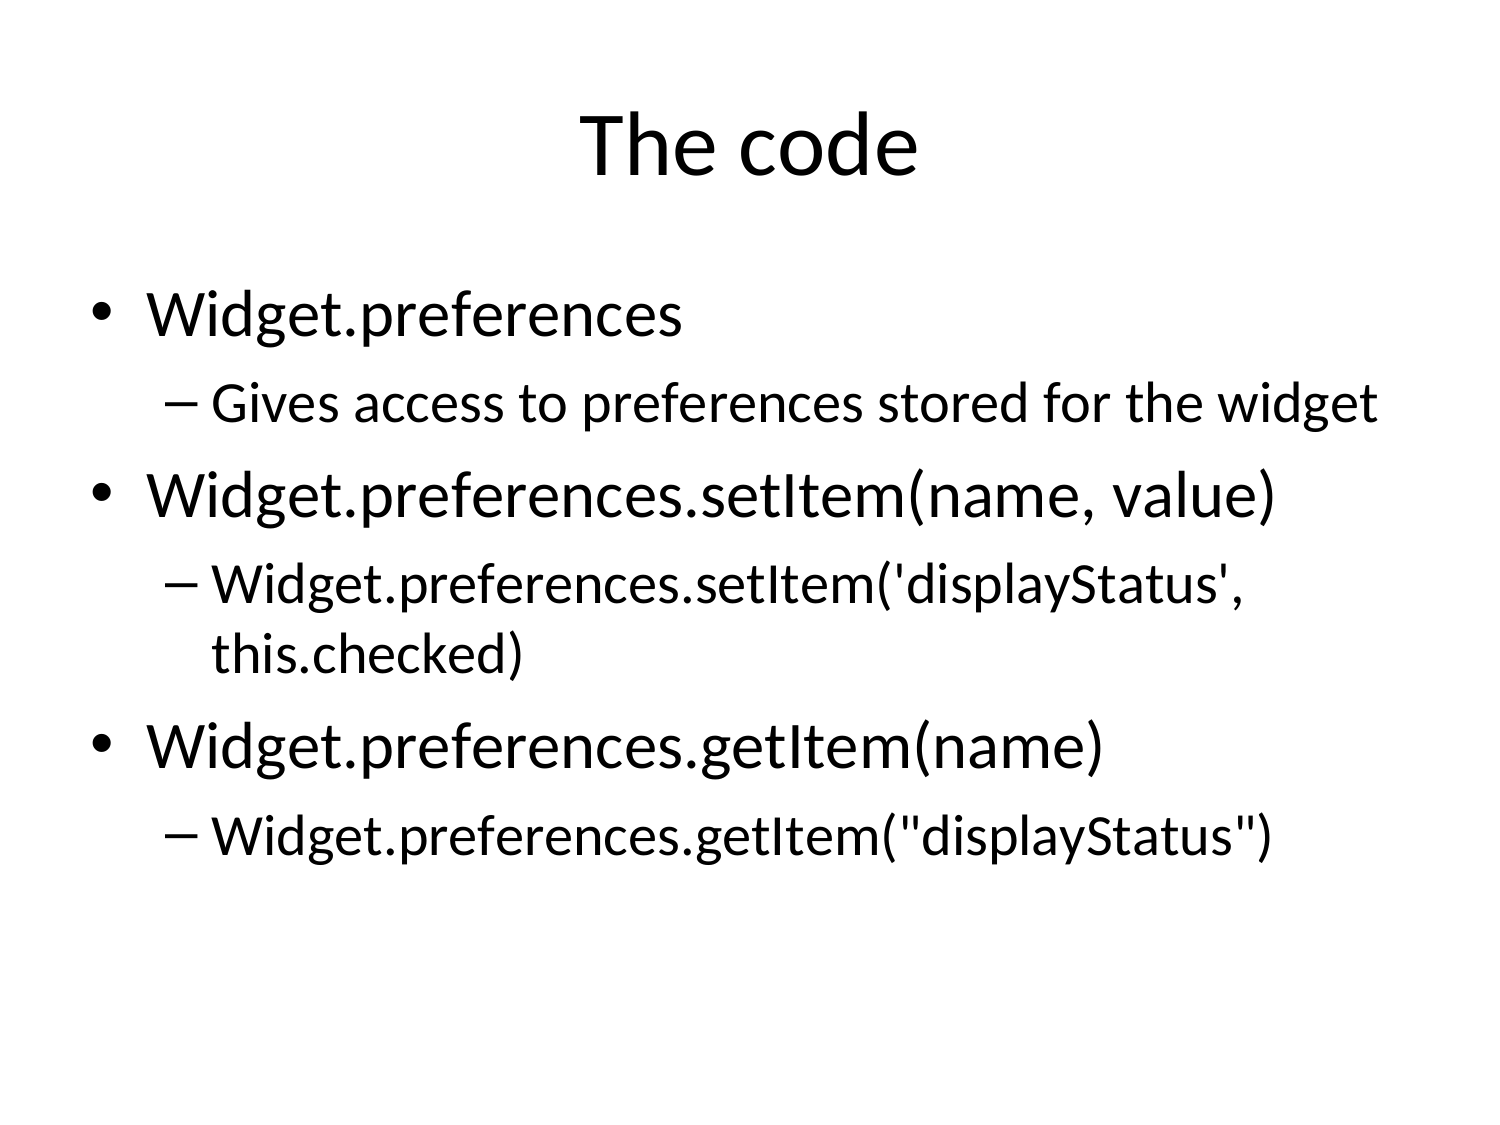

# The code
Widget.preferences
Gives access to preferences stored for the widget
Widget.preferences.setItem(name, value)
Widget.preferences.setItem('displayStatus', this.checked)
Widget.preferences.getItem(name)
Widget.preferences.getItem("displayStatus")